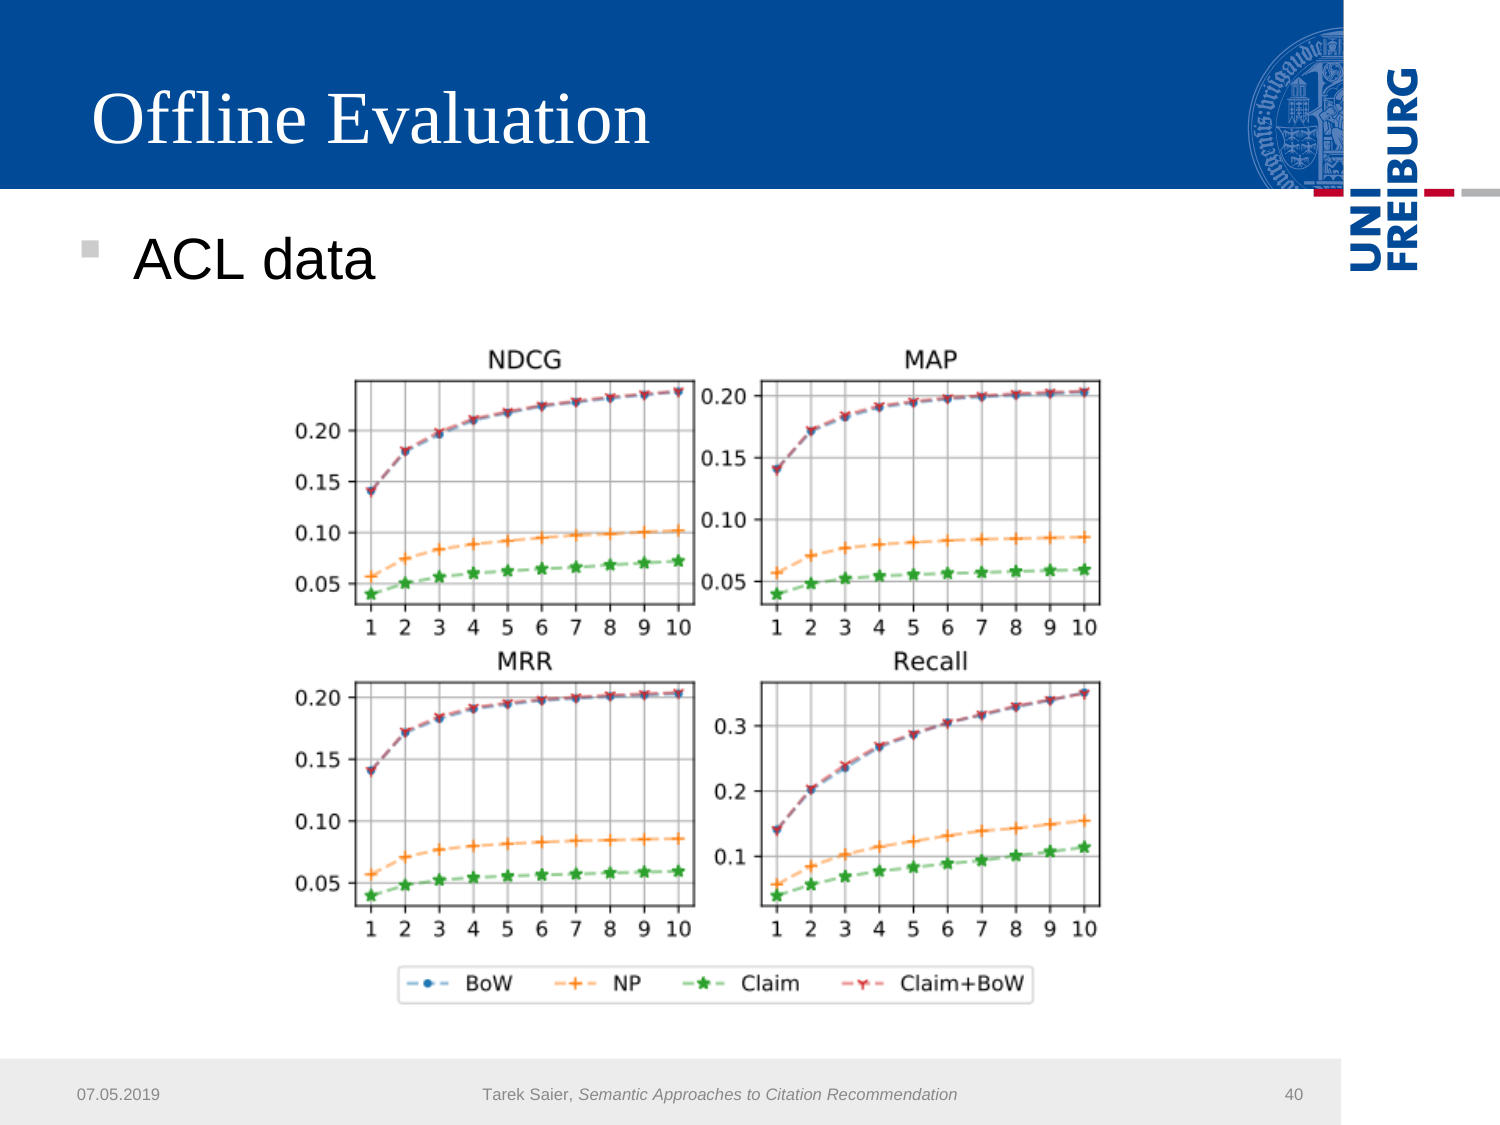

# Offline Evaluation
ACL data
Präsentationstitel
40